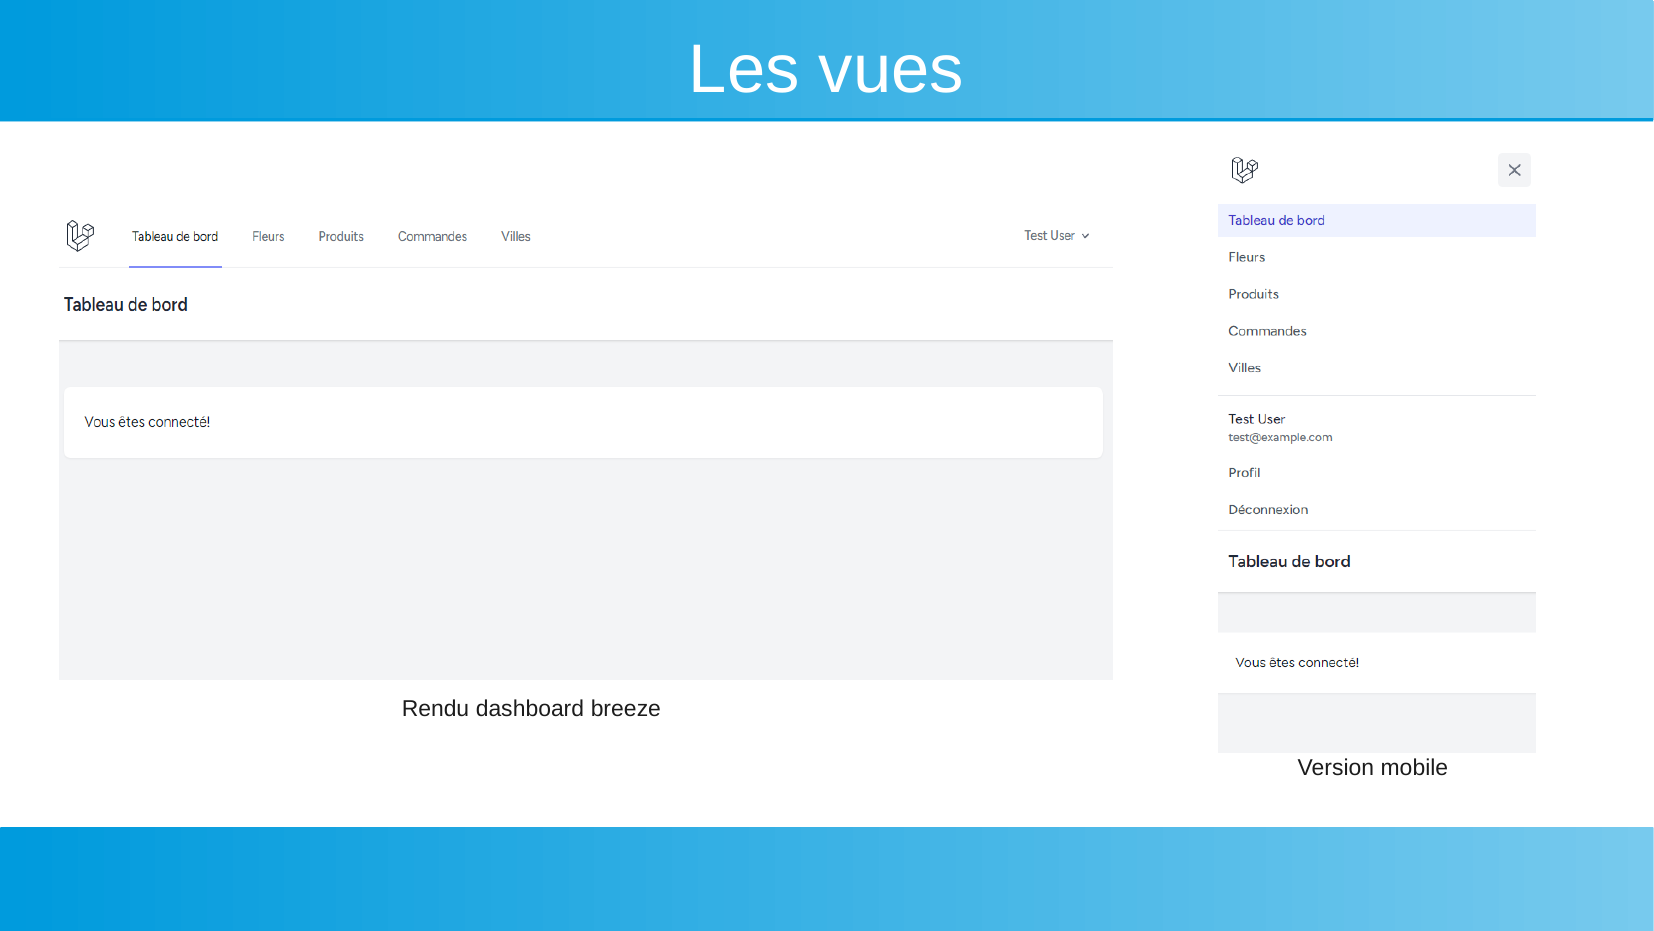

# Les vues
Rendu dashboard breeze
Version mobile